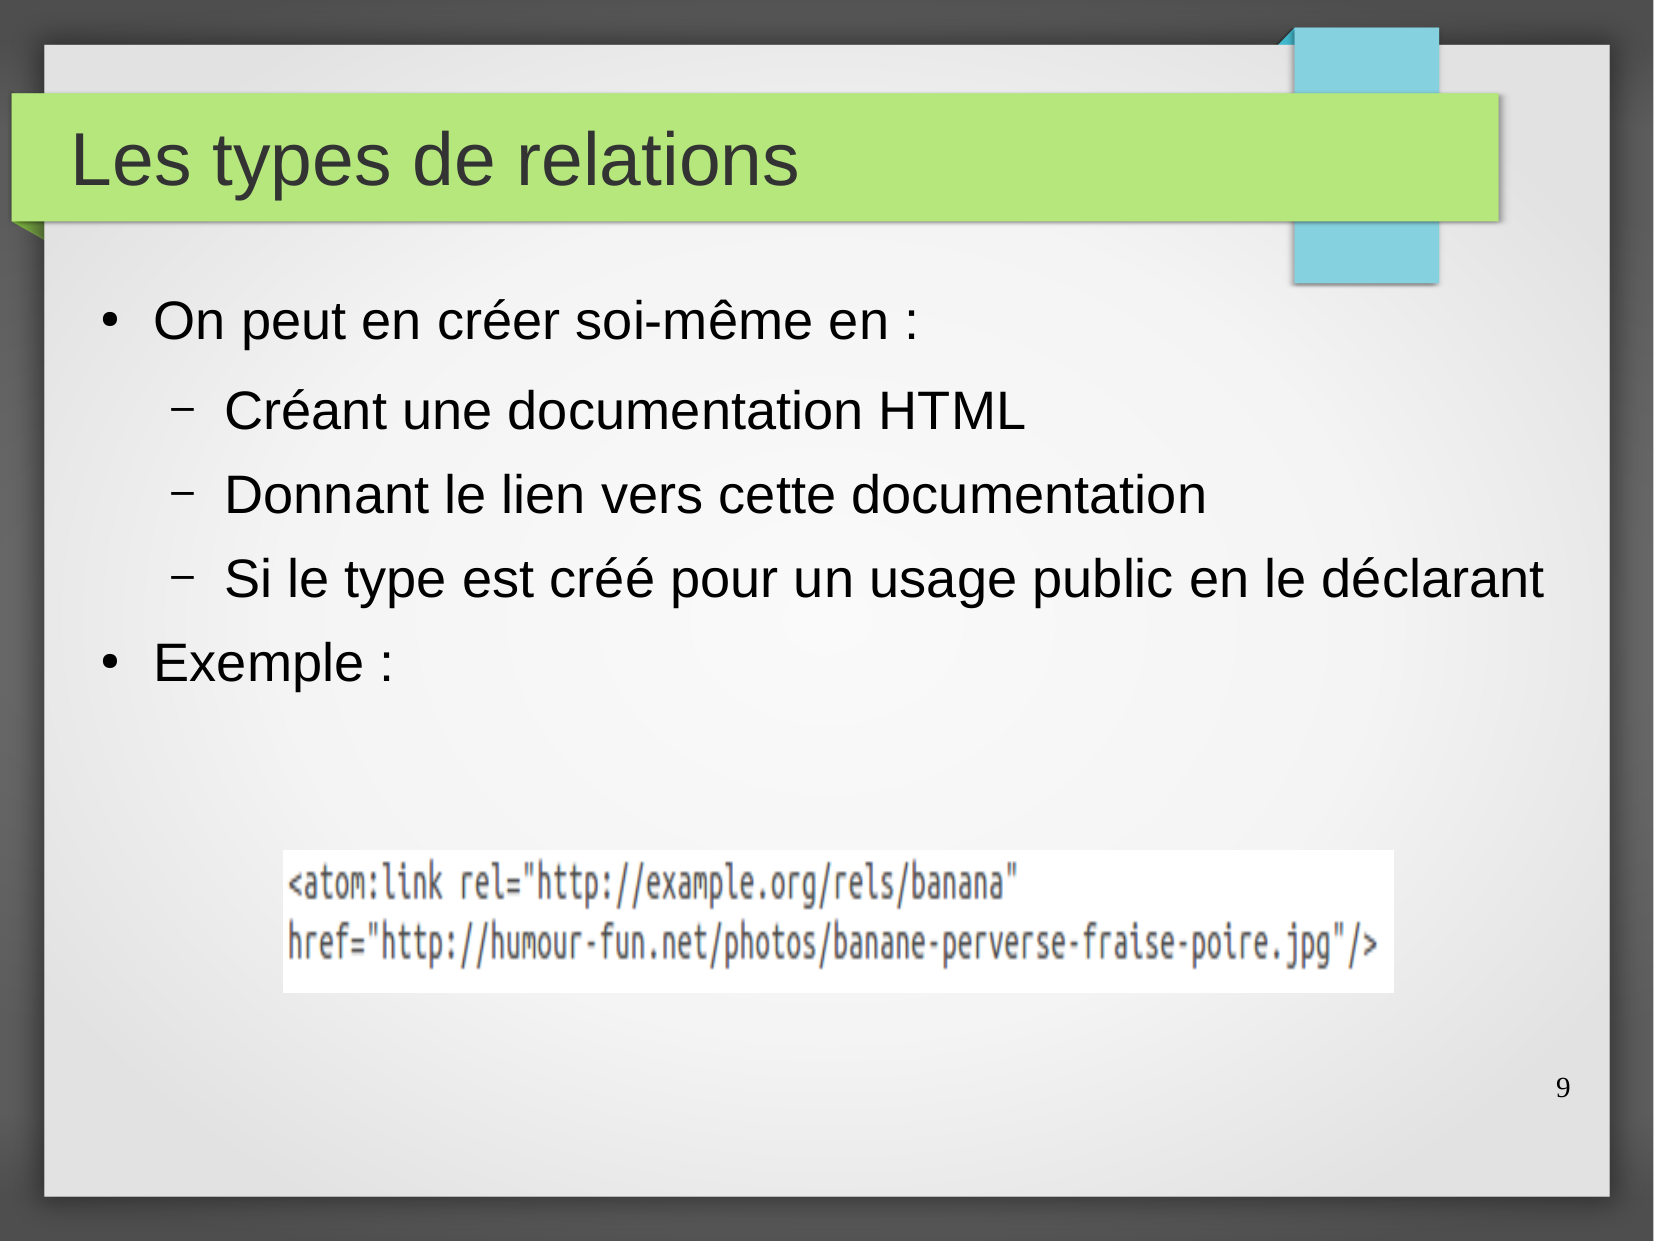

# Les types de relations
On peut en créer soi-même en :
Créant une documentation HTML
Donnant le lien vers cette documentation
Si le type est créé pour un usage public en le déclarant
Exemple :
9